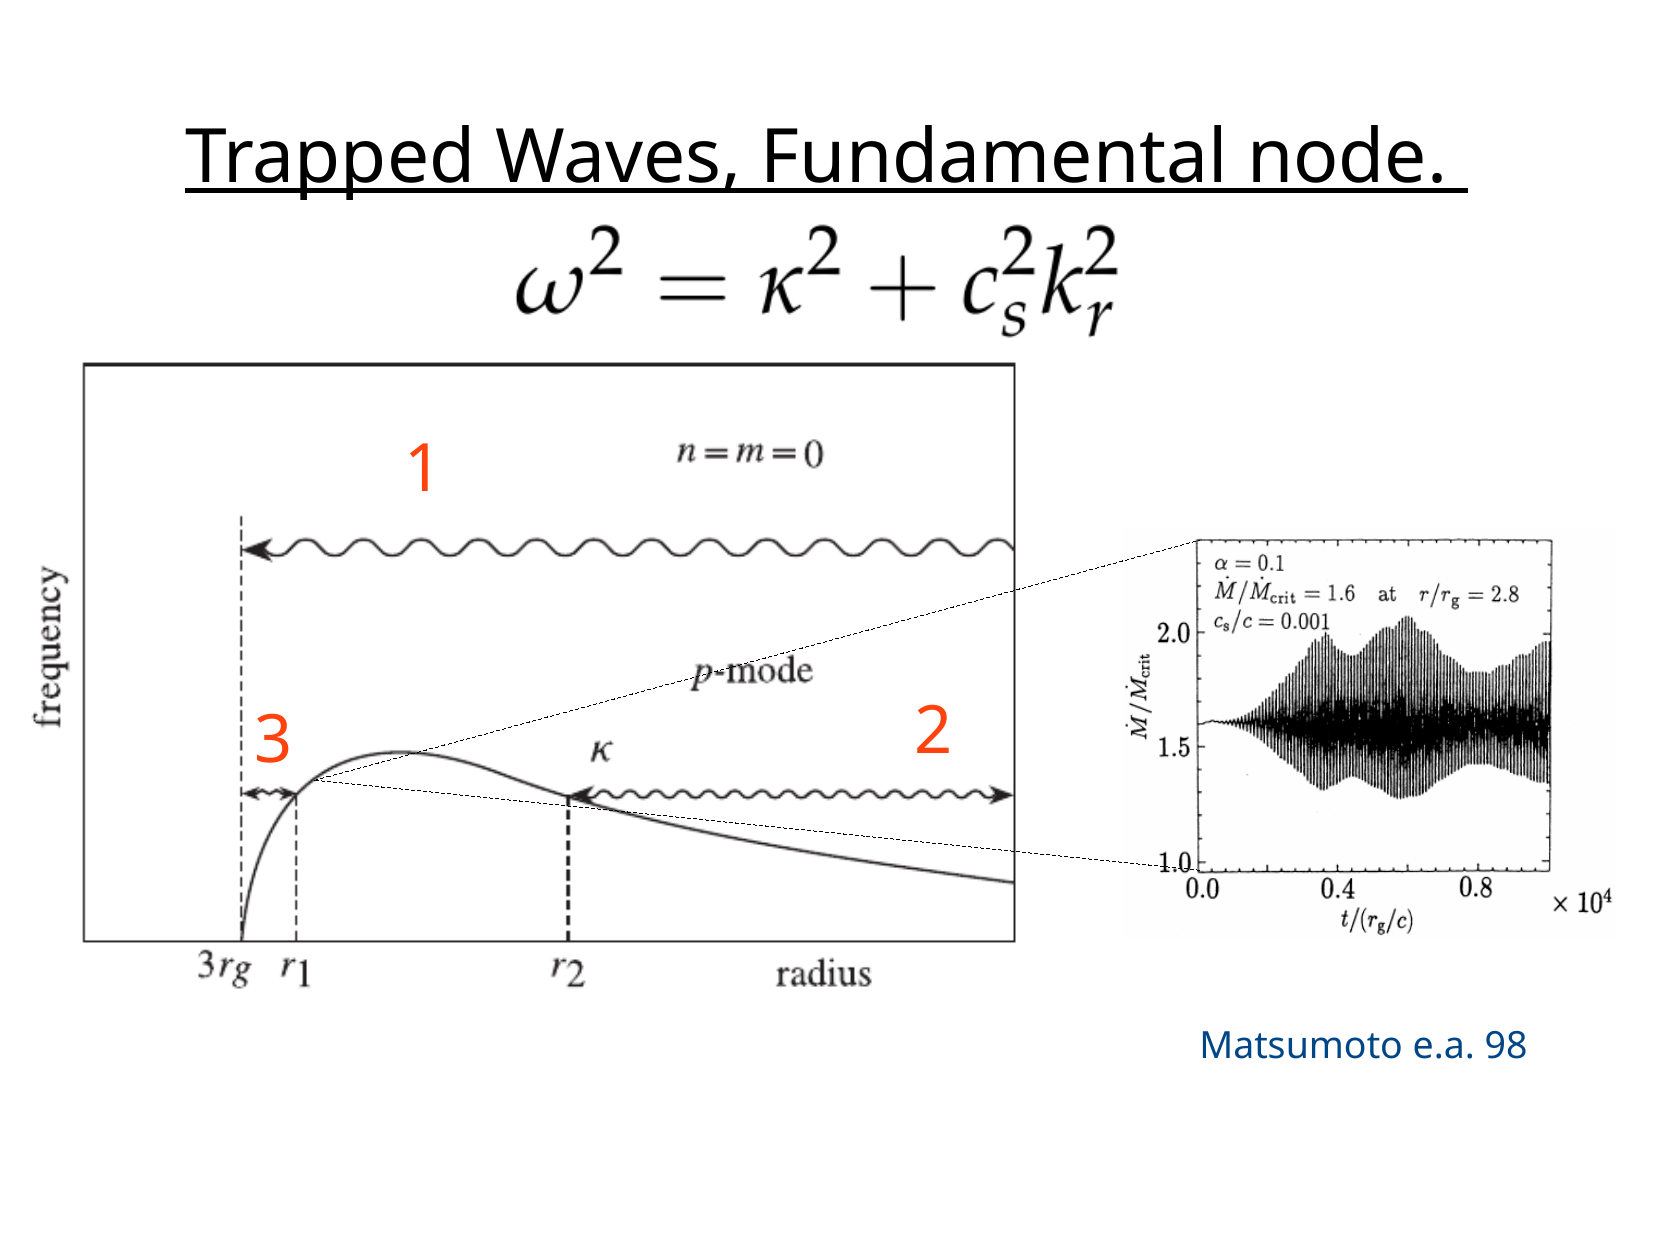

# Trapped Waves, Fundamental node.
1
2
3
Matsumoto e.a. 98